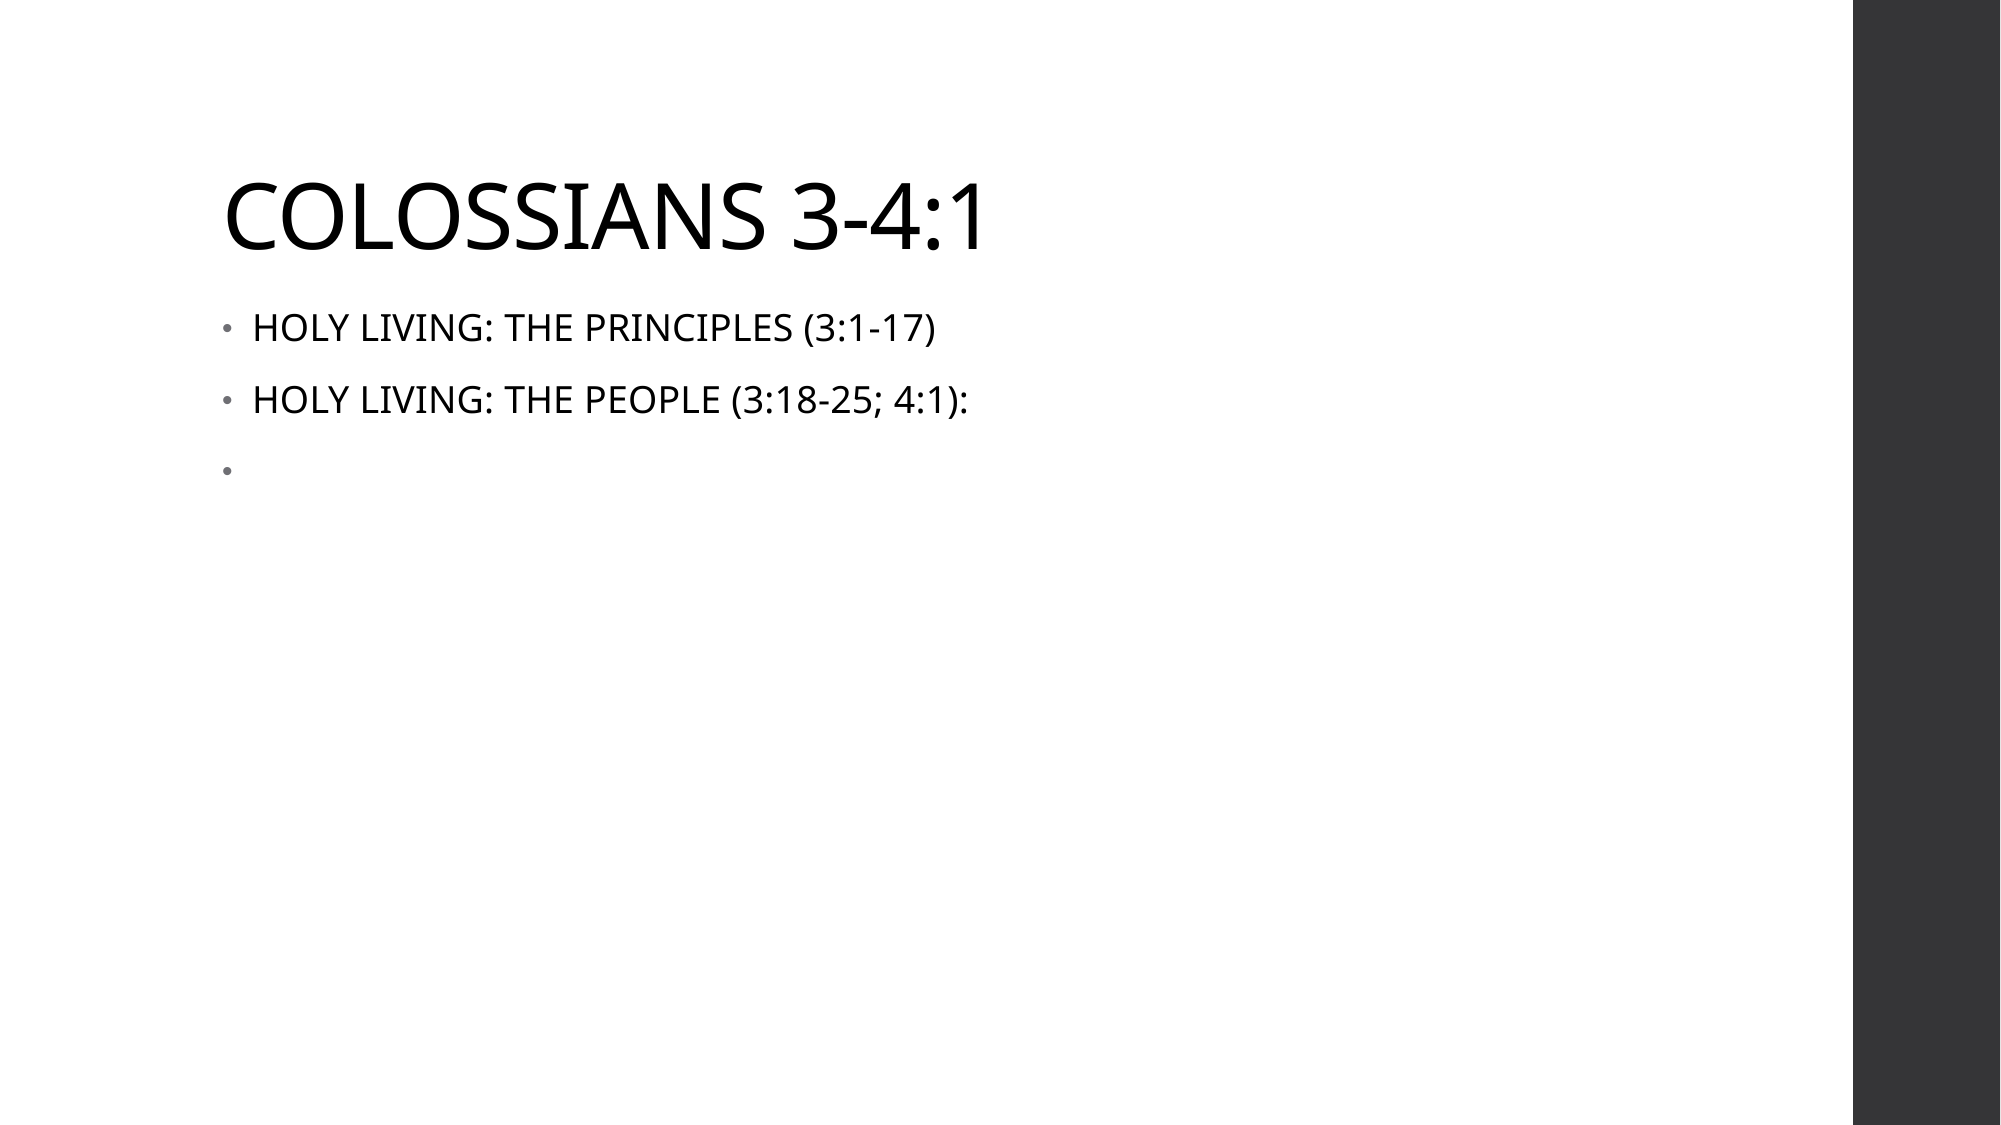

# COLOSSIANS 3-4:1
HOLY LIVING: THE PRINCIPLES (3:1-17)
HOLY LIVING: THE PEOPLE (3:18-25; 4:1):